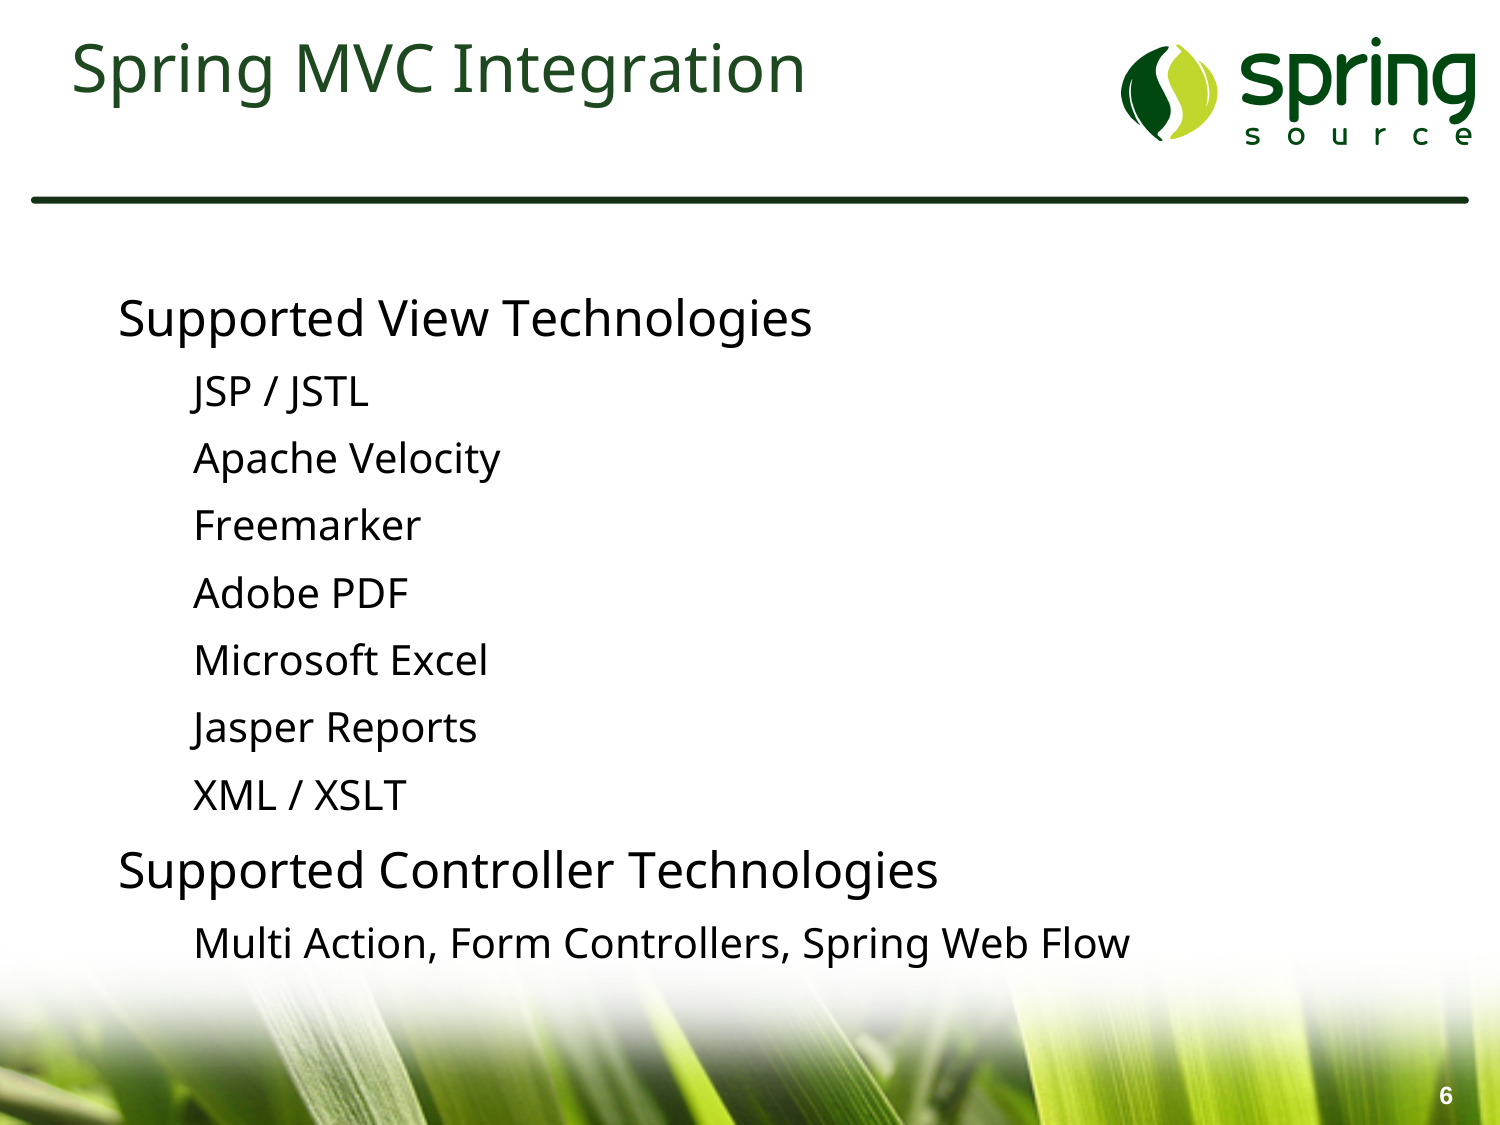

# Spring MVC Integration
Supported View Technologies
JSP / JSTL
Apache Velocity
Freemarker
Adobe PDF
Microsoft Excel
Jasper Reports
XML / XSLT
Supported Controller Technologies
Multi Action, Form Controllers, Spring Web Flow